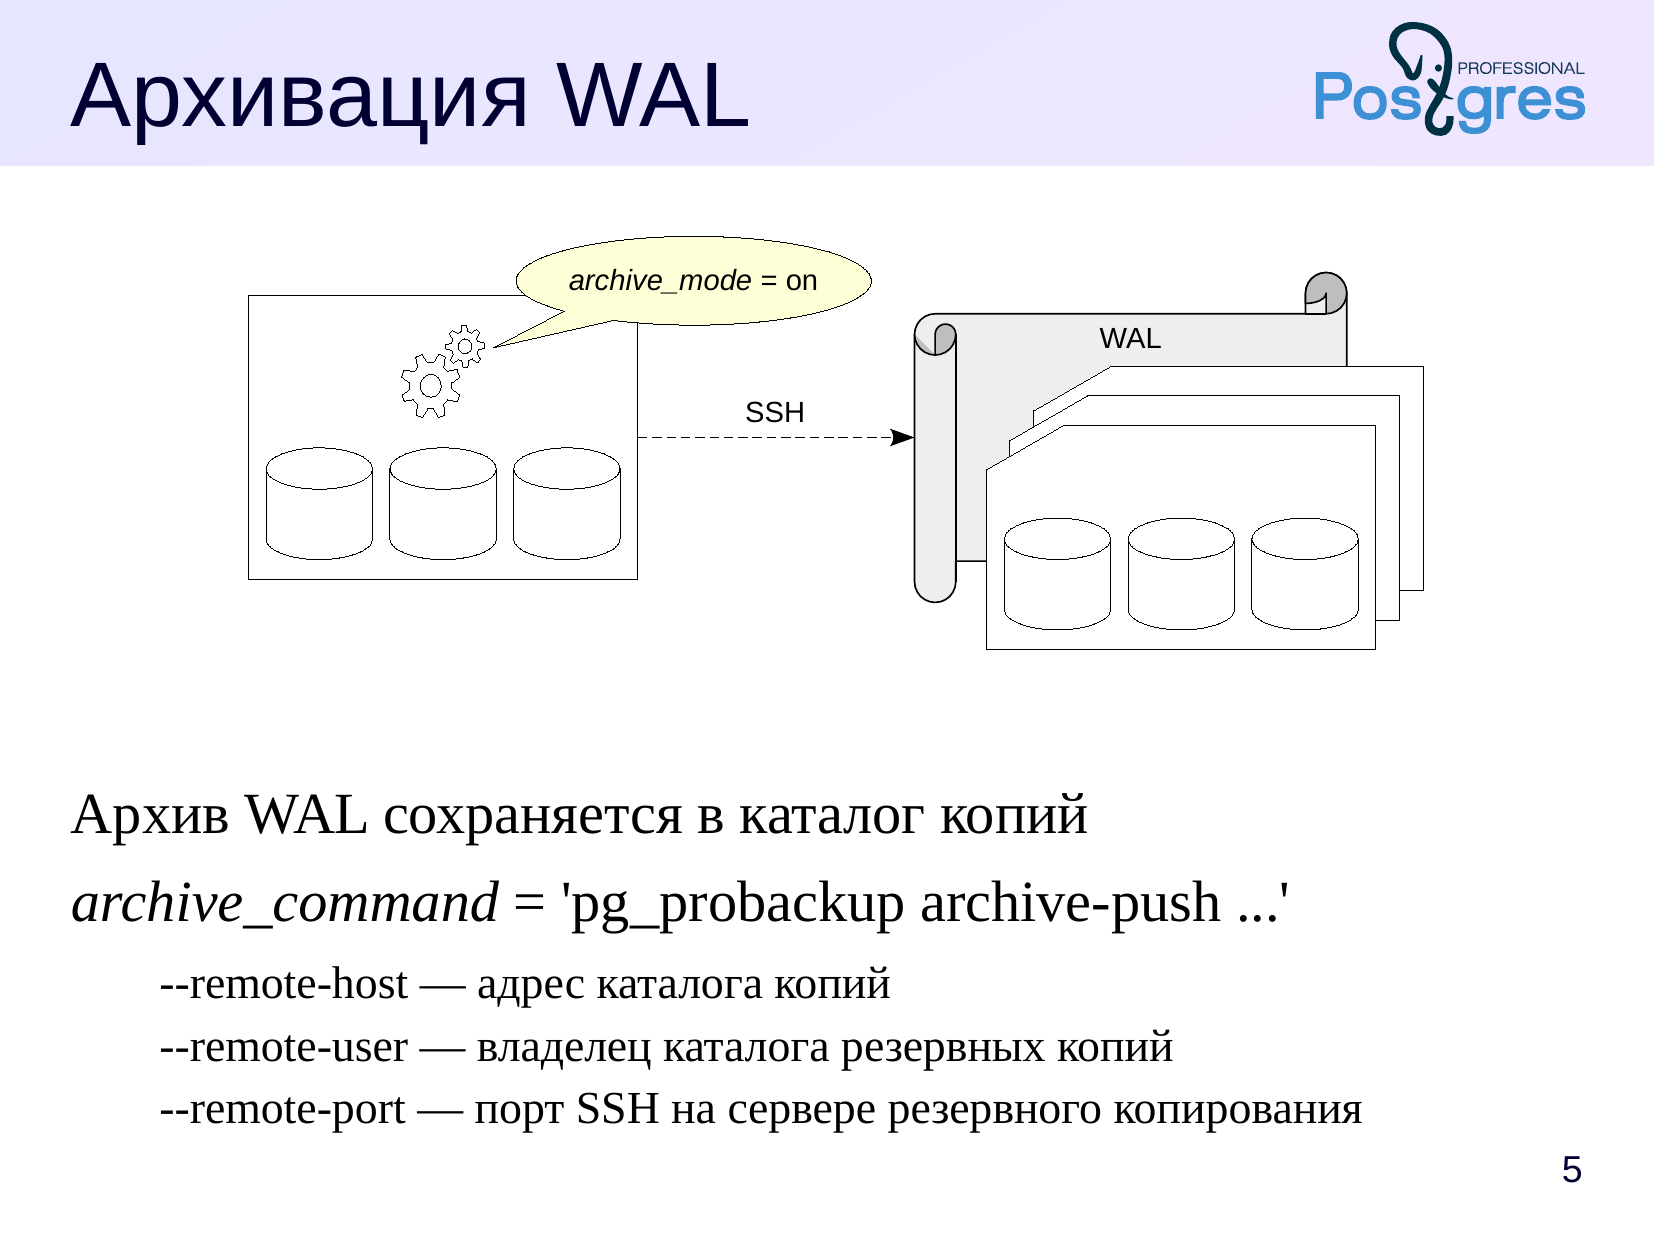

# Архивация WAL
archive_mode = on
WAL
SSH
Архив WAL сохраняется в каталог копий
archive_command = 'pg_probackup archive-push ...'
--remote-host — адрес каталога копий
--remote-user — владелец каталога резервных копий
--remote-port — порт SSH на сервере резервного копирования